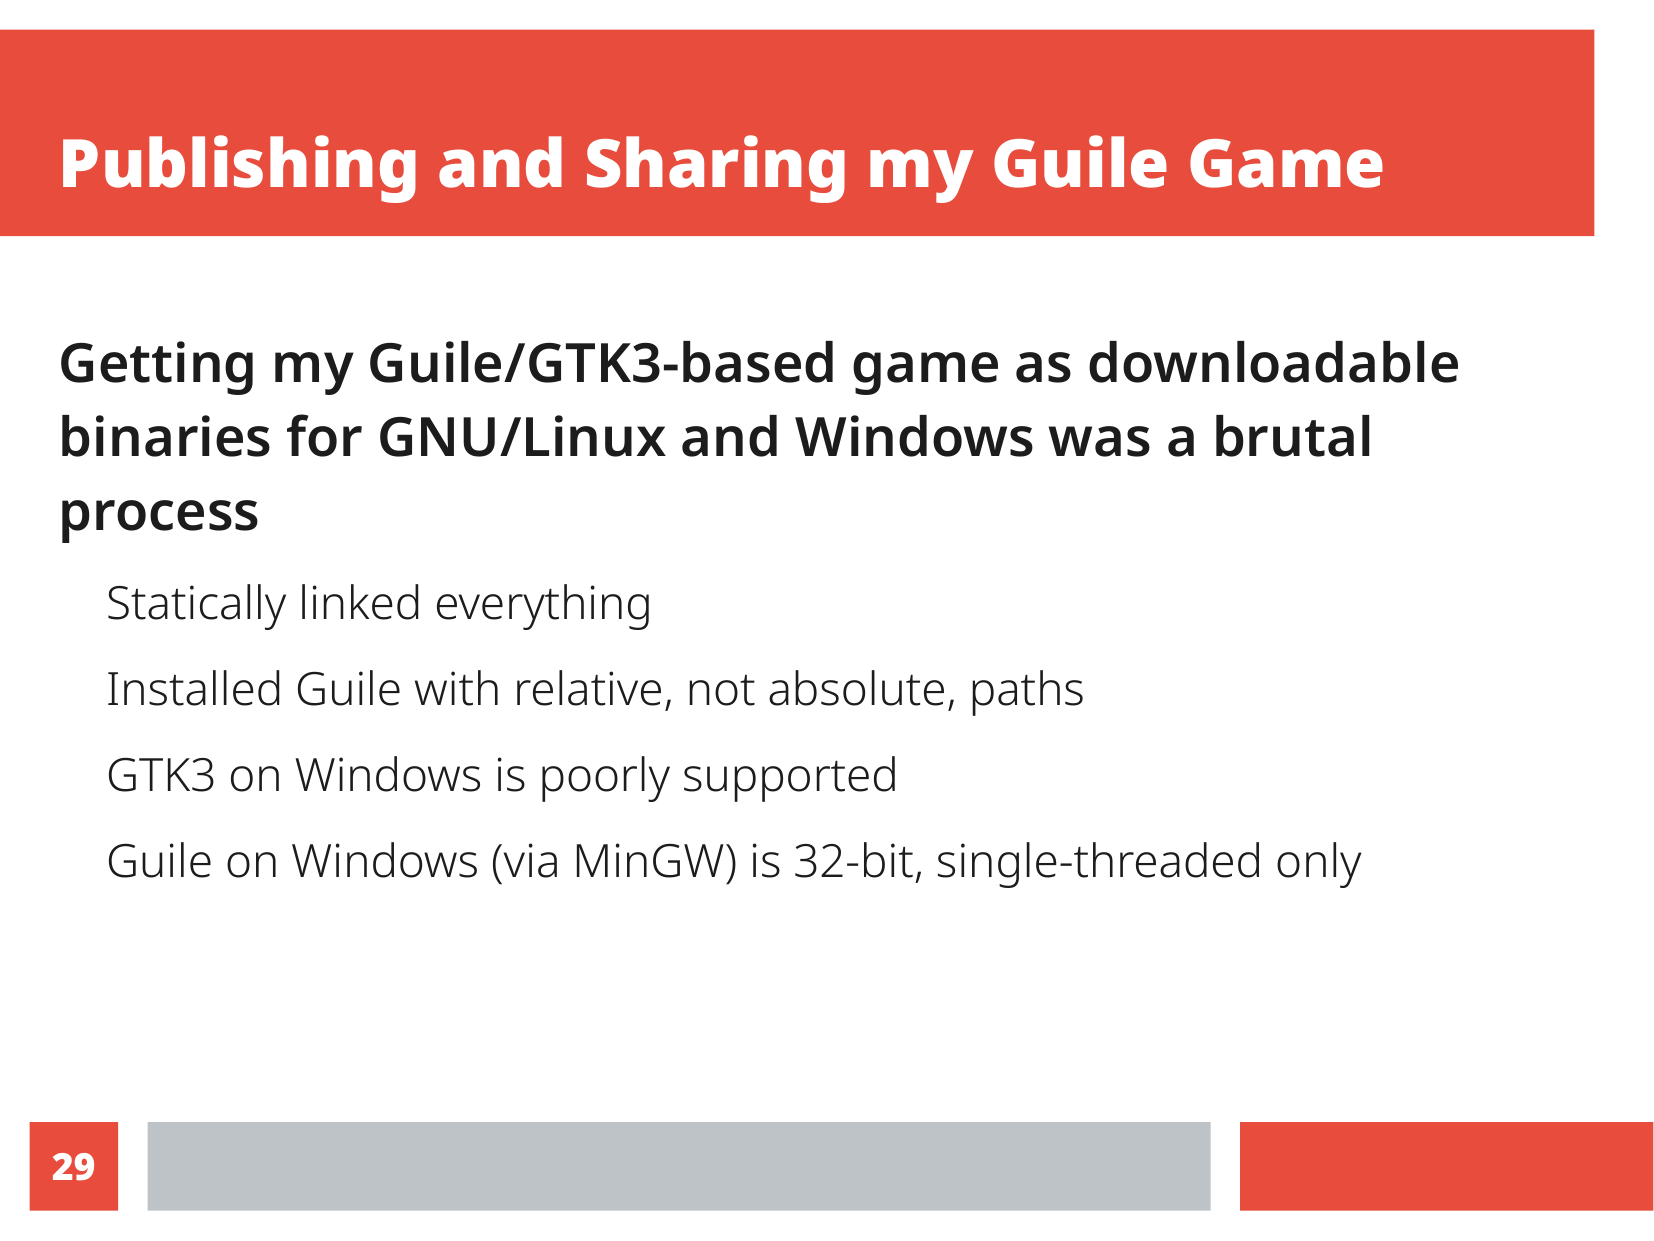

# Publishing and Sharing my Guile Game
Getting my Guile/GTK3-based game as downloadable binaries for GNU/Linux and Windows was a brutal process
Statically linked everything
Installed Guile with relative, not absolute, paths
GTK3 on Windows is poorly supported
Guile on Windows (via MinGW) is 32-bit, single-threaded only
29